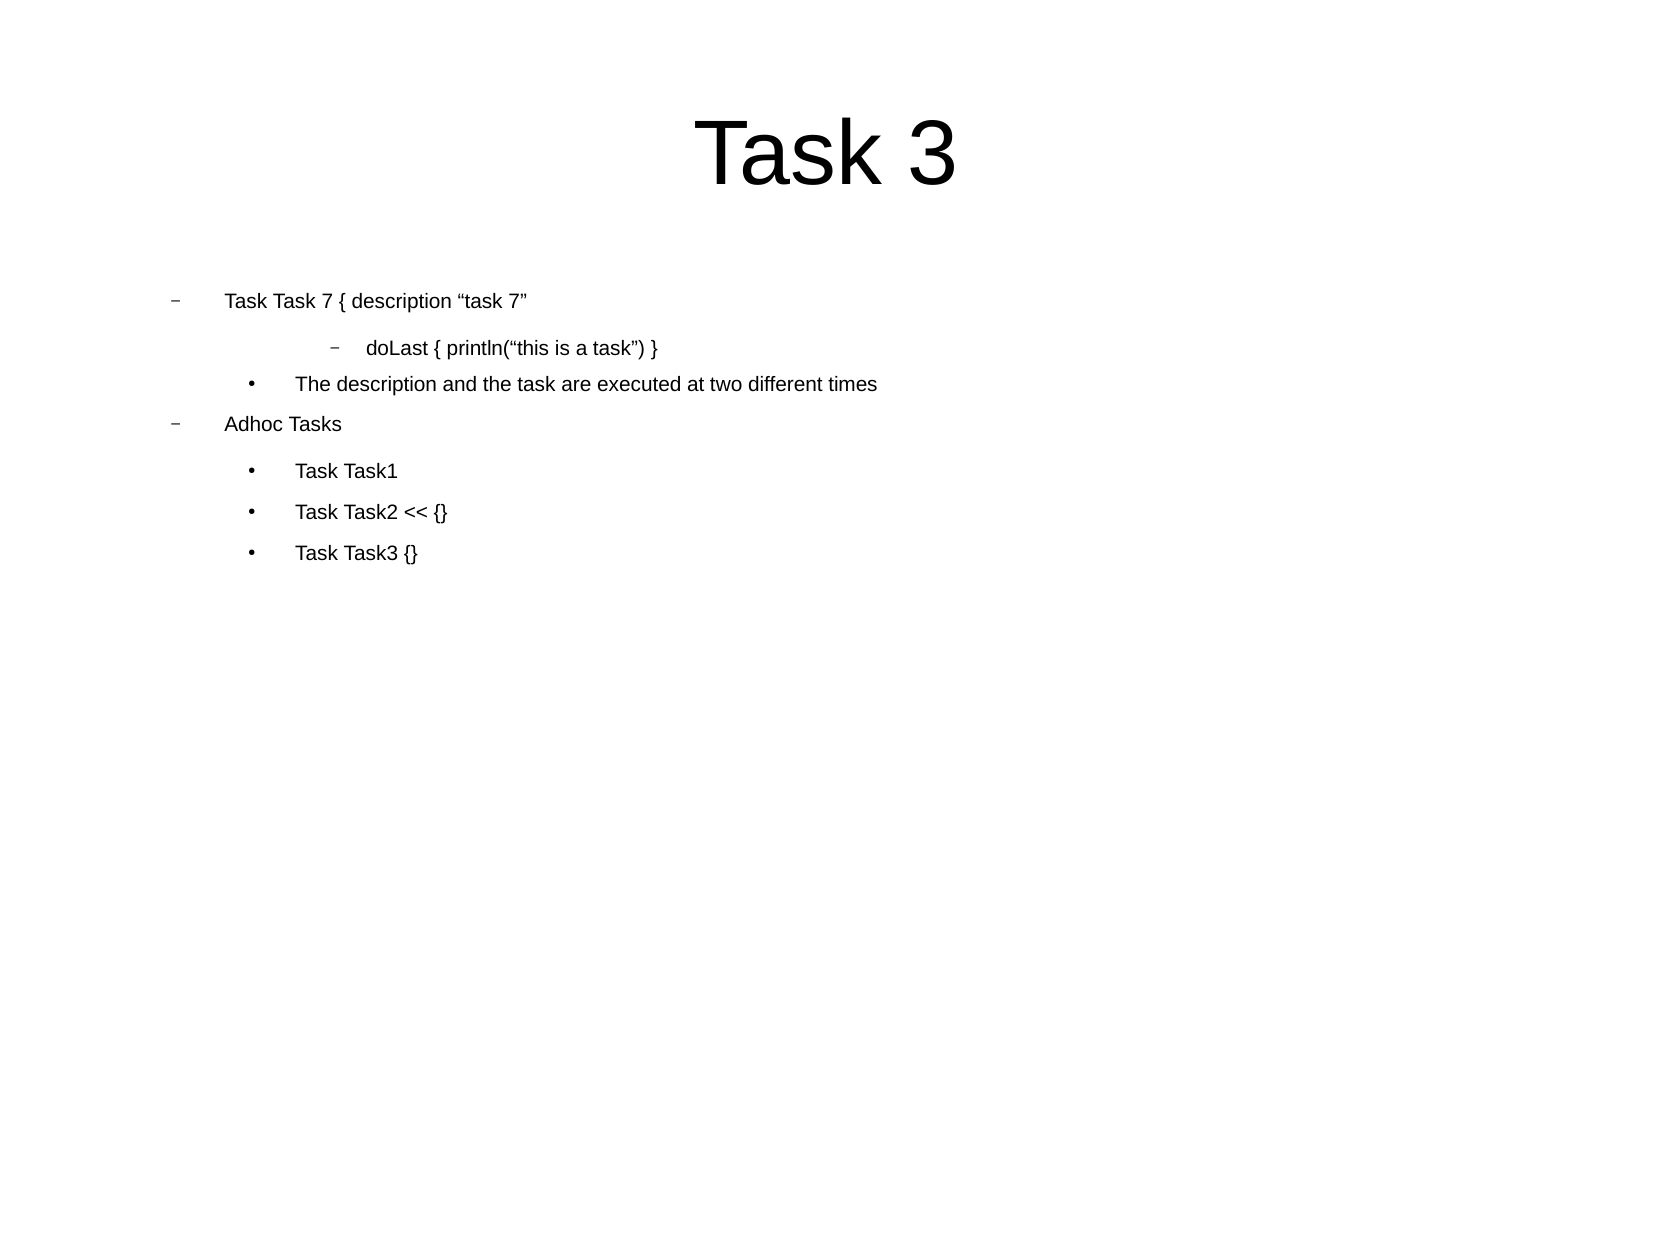

# Task 3
Task Task 7 { description “task 7”
doLast { println(“this is a task”) }
The description and the task are executed at two different times
Adhoc Tasks
Task Task1
Task Task2 << {}
Task Task3 {}